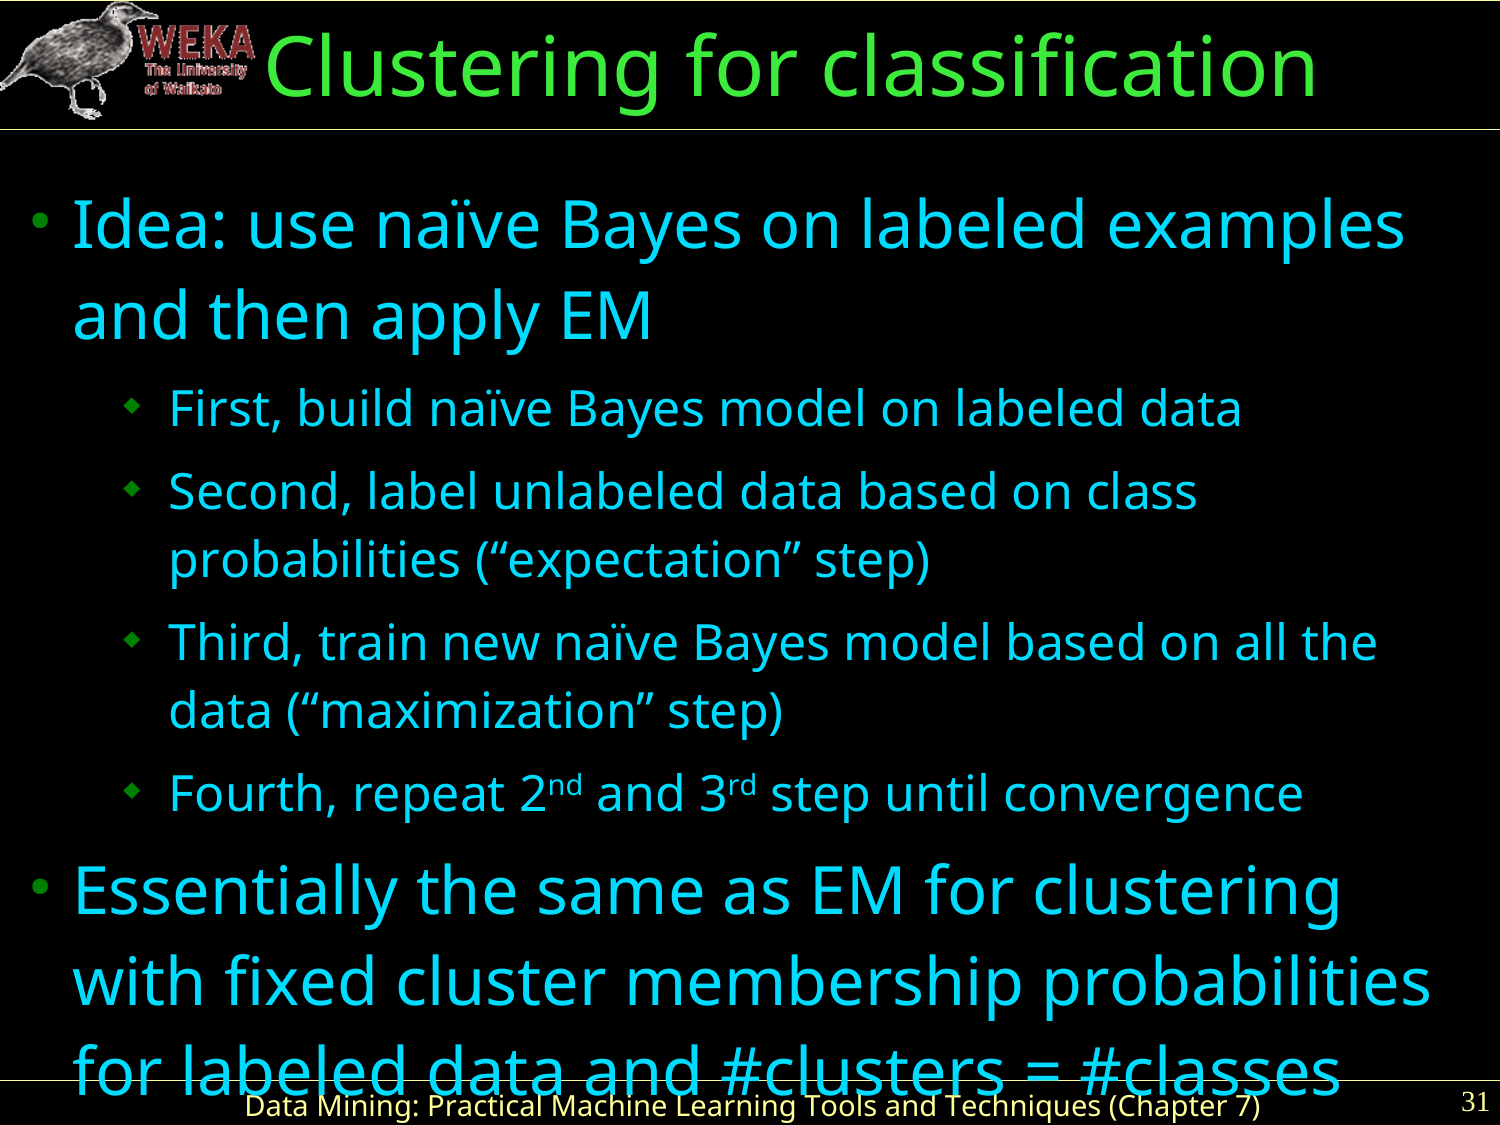

# Clustering for classification
Idea: use naïve Bayes on labeled examples and then apply EM
First, build naïve Bayes model on labeled data
Second, label unlabeled data based on class probabilities (“expectation” step)
Third, train new naïve Bayes model based on all the data (“maximization” step)
Fourth, repeat 2nd and 3rd step until convergence
Essentially the same as EM for clustering with fixed cluster membership probabilities for labeled data and #clusters = #classes
Data Mining: Practical Machine Learning Tools and Techniques (Chapter 7)
31